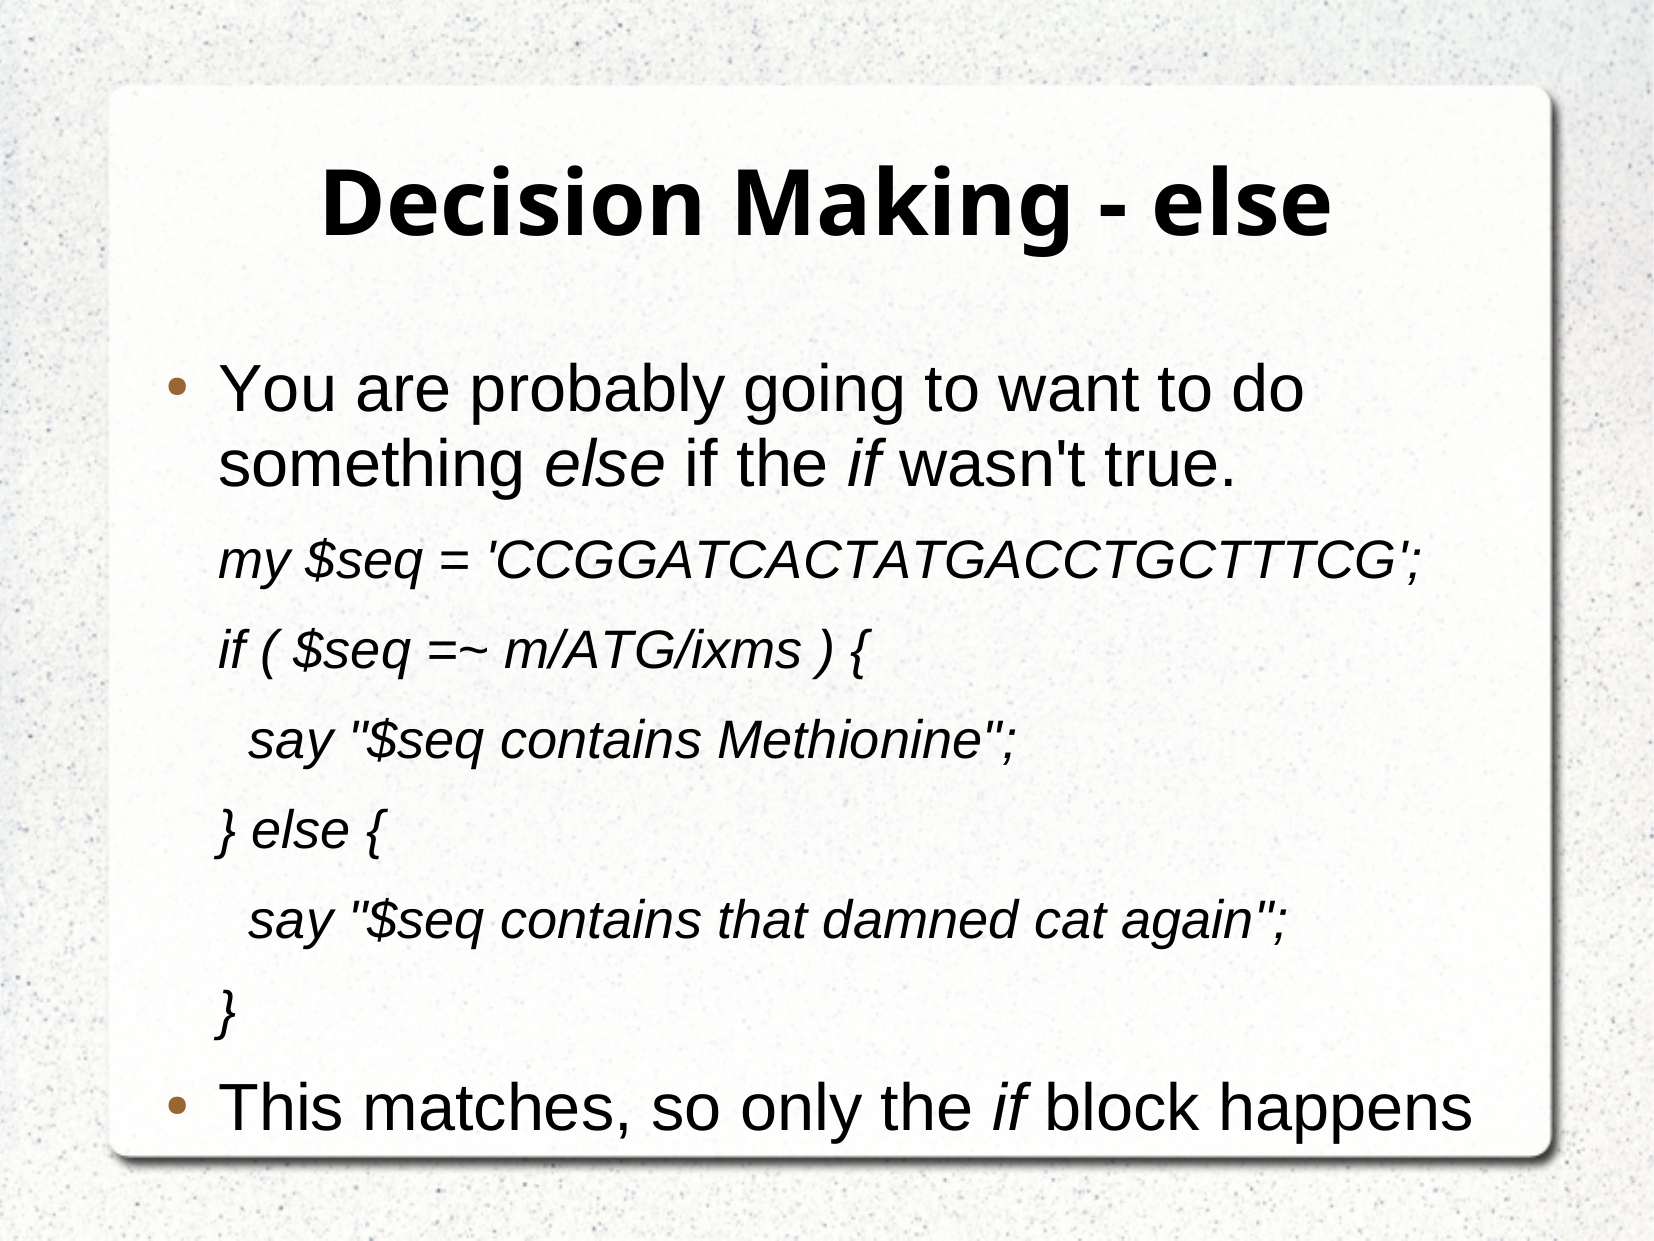

# Decision Making - else
You are probably going to want to do something else if the if wasn't true.
my $seq = 'CCGGATCACTATGACCTGCTTTCG';
if ( $seq =~ m/ATG/ixms ) {
 say "$seq contains Methionine";
} else {
 say "$seq contains that damned cat again";
}
This matches, so only the if block happens